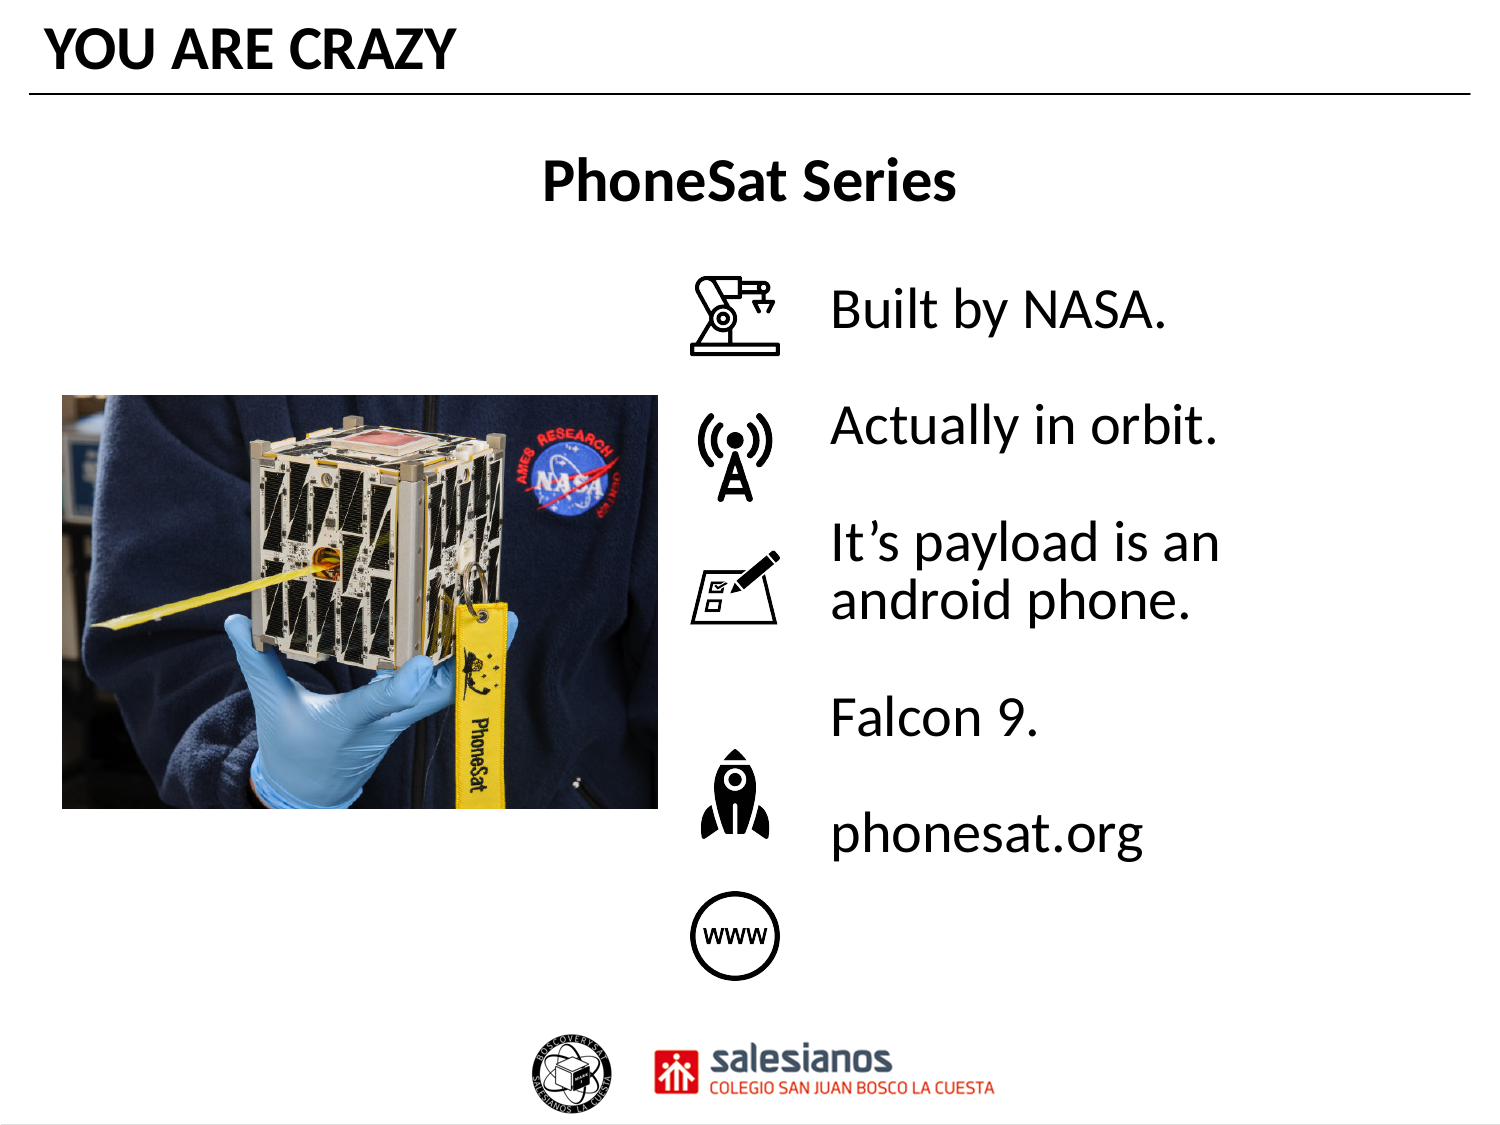

YOU ARE CRAZY
PhoneSat Series
Built by NASA.
Actually in orbit.
It’s payload is an android phone.
Falcon 9.
phonesat.org